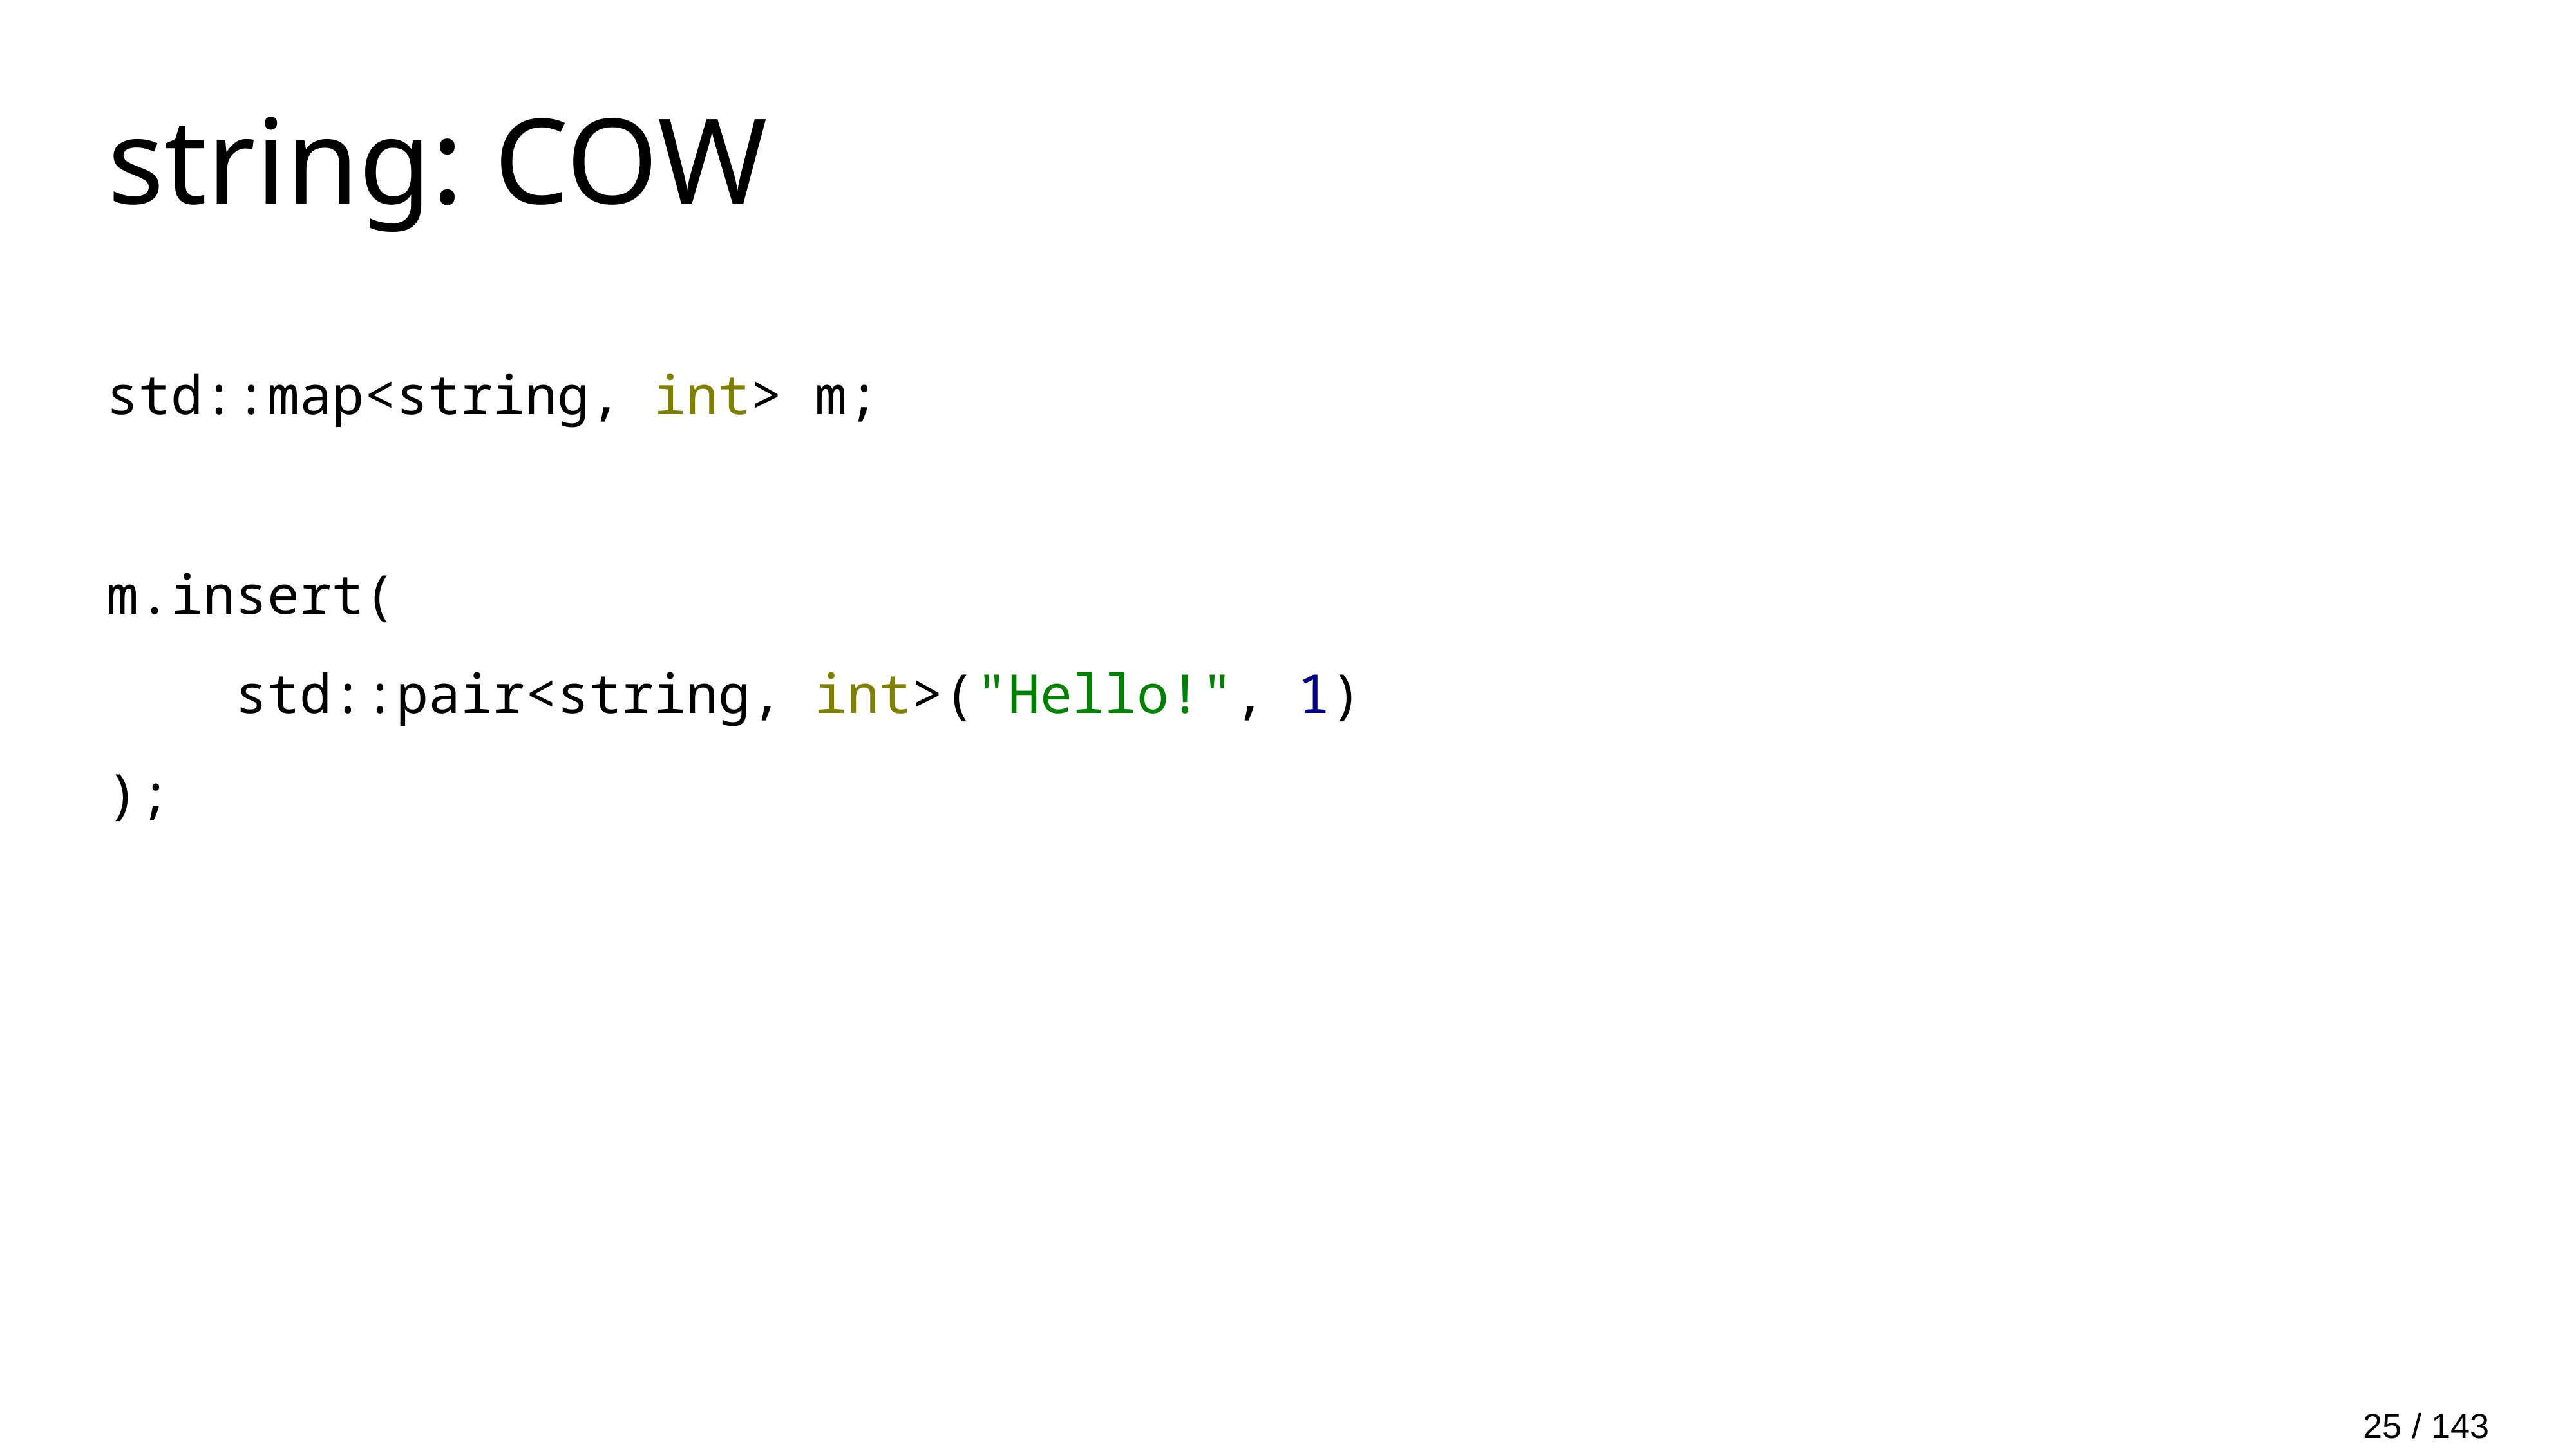

# string: COW
std::map<string, int> m;
m.insert(
 std::pair<string, int>("Hello!", 1)
);